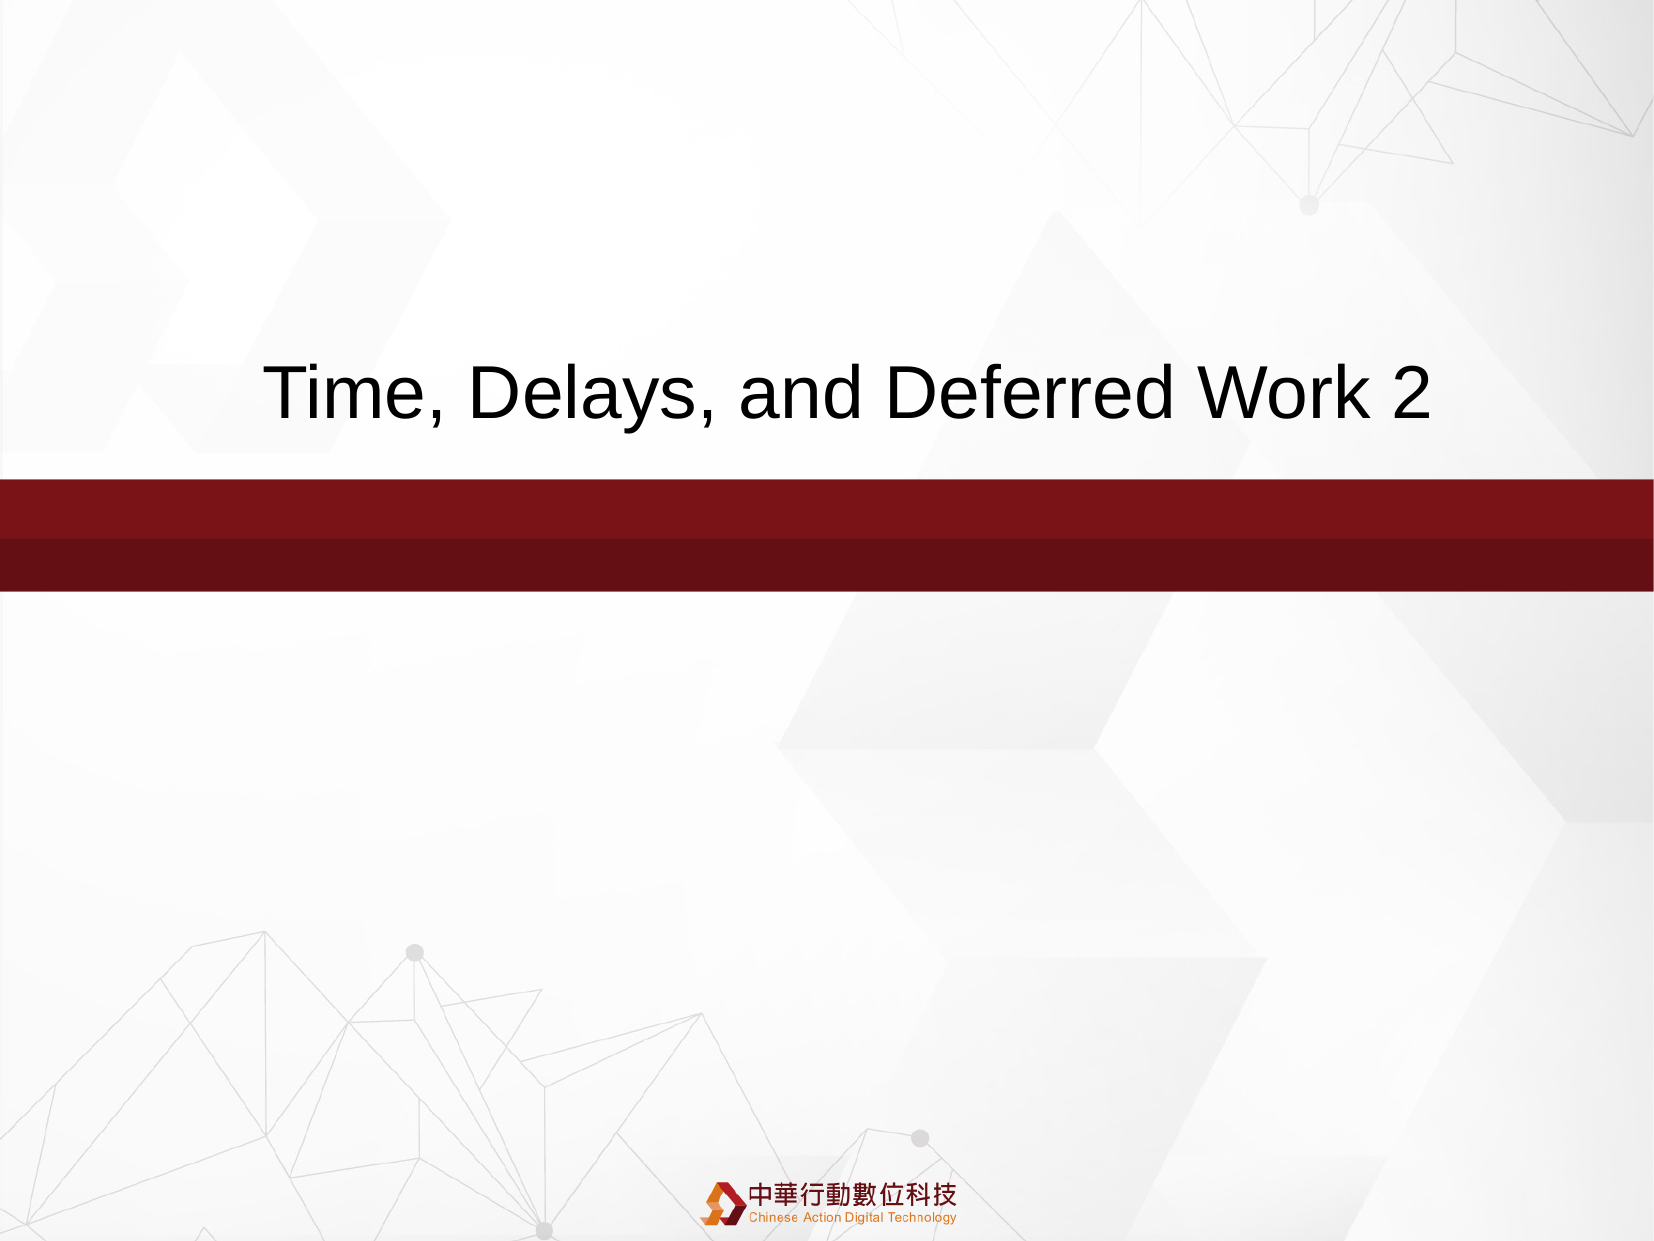

# Time, Delays, and Deferred Work 2